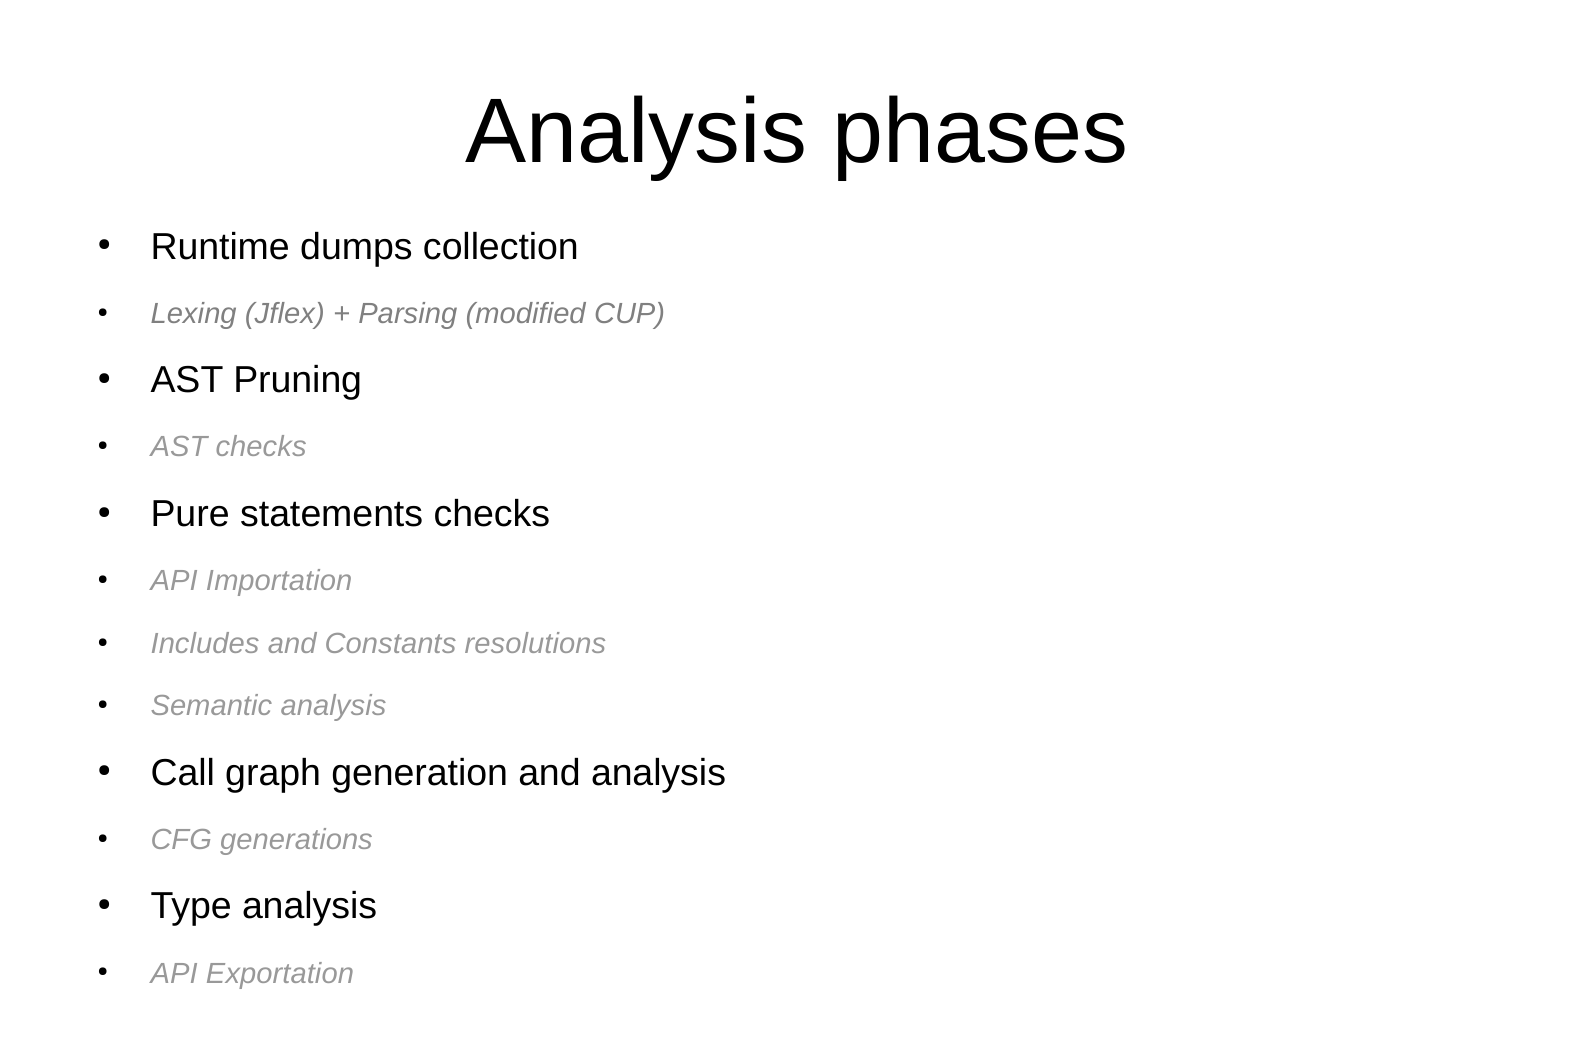

# Analysis phases
Runtime dumps collection
Lexing (Jflex) + Parsing (modified CUP)
AST Pruning
AST checks
Pure statements checks
API Importation
Includes and Constants resolutions
Semantic analysis
Call graph generation and analysis
CFG generations
Type analysis
API Exportation